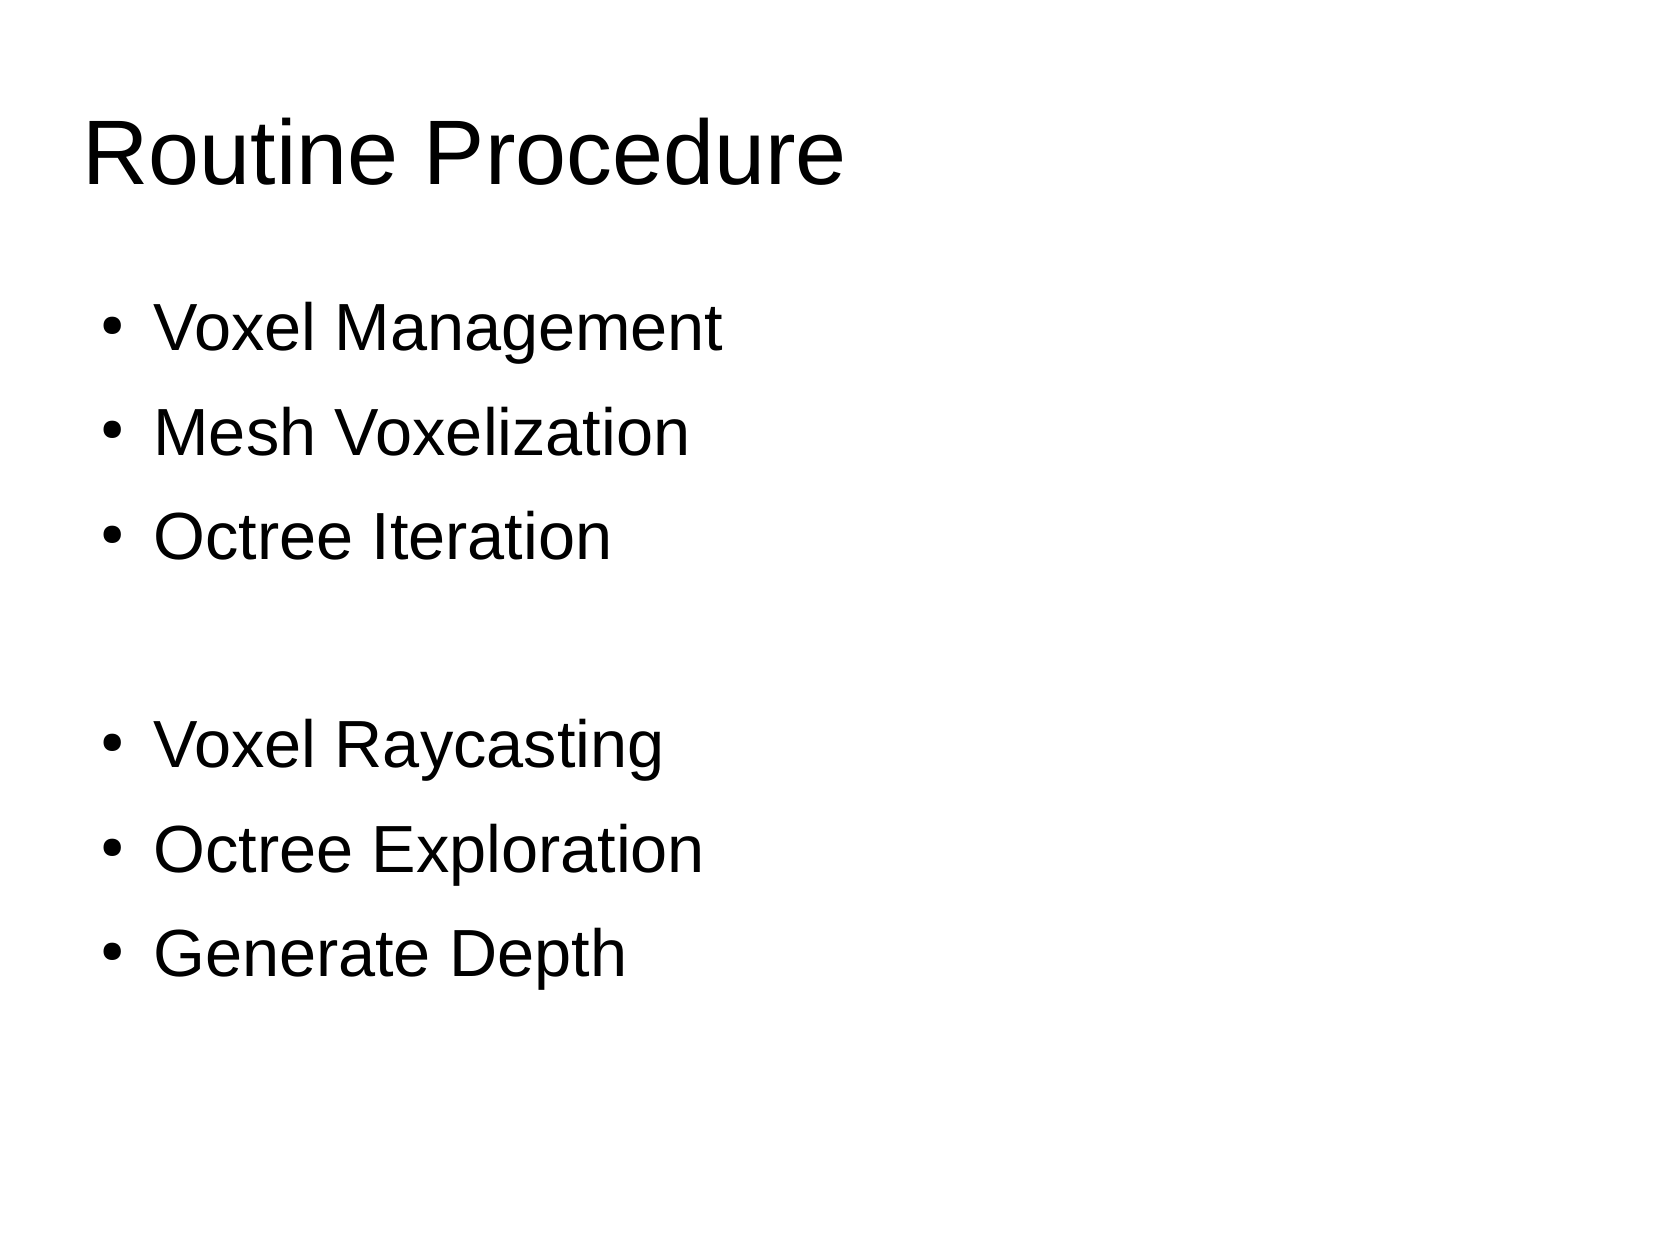

# Routine Procedure
Voxel Management
Mesh Voxelization
Octree Iteration
Voxel Raycasting
Octree Exploration
Generate Depth